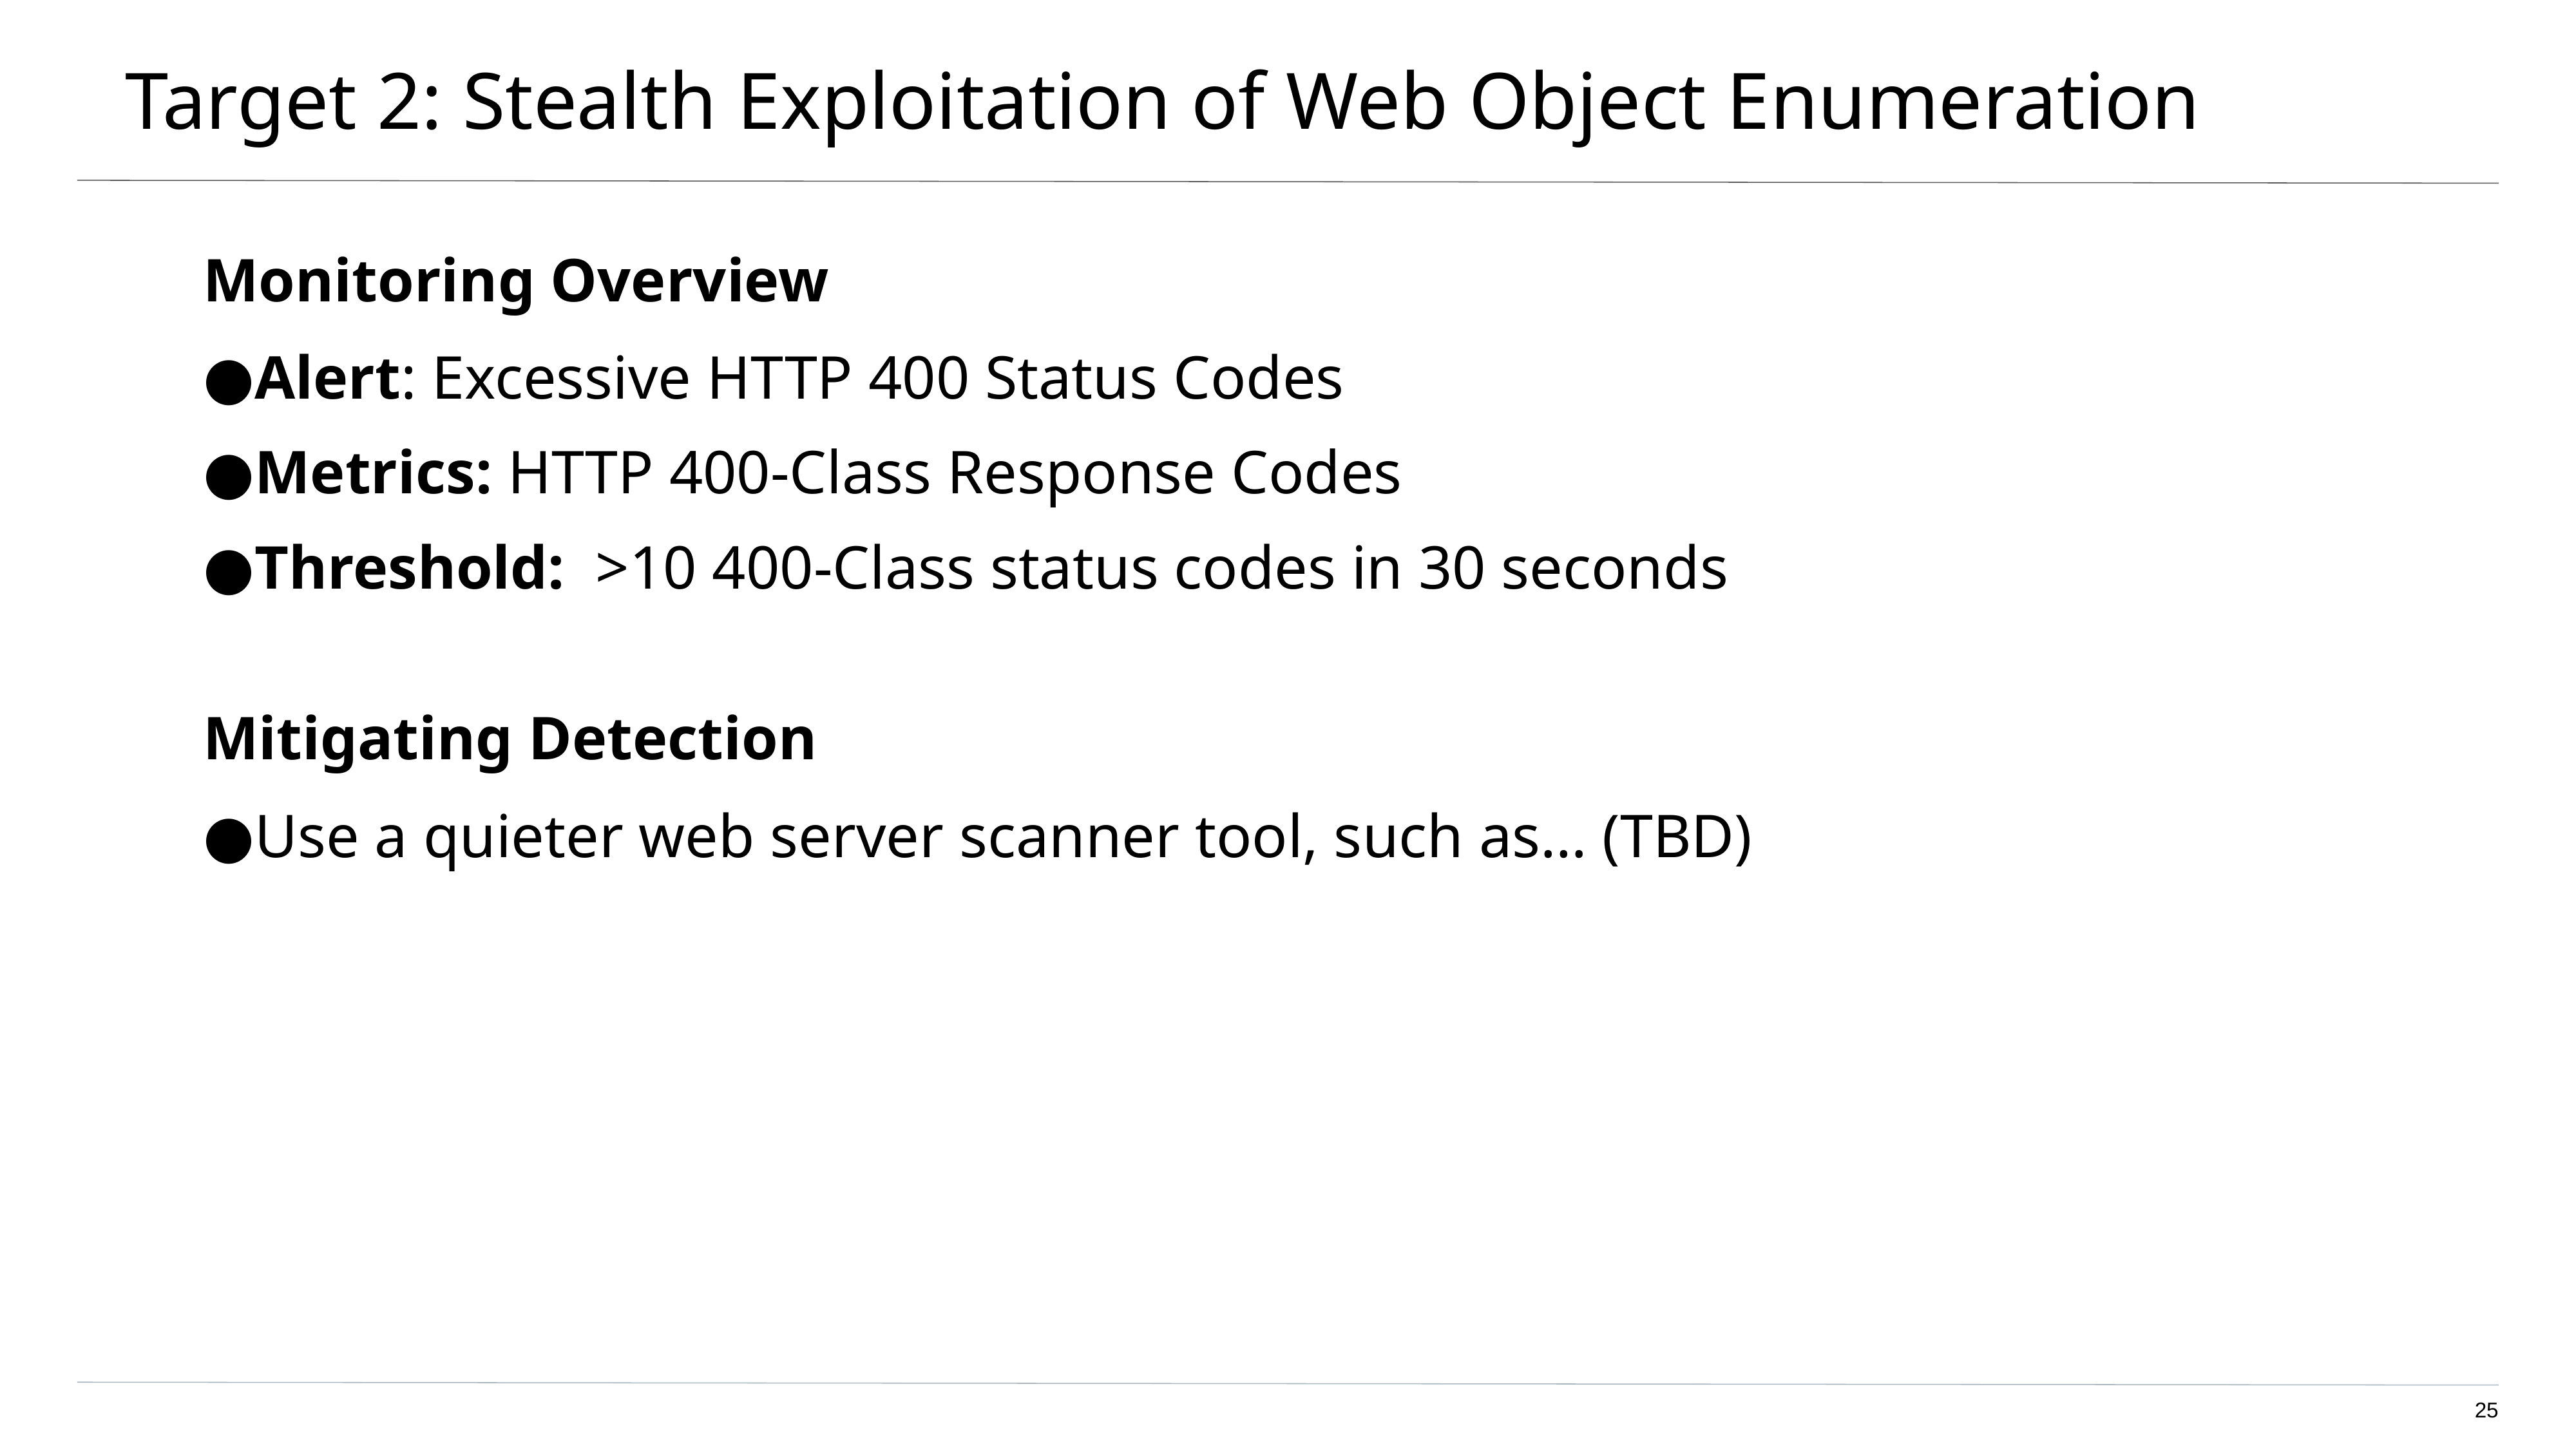

# Target 2: Stealth Exploitation of Web Object Enumeration
Monitoring Overview
Alert: Excessive HTTP 400 Status Codes
Metrics: HTTP 400-Class Response Codes
Threshold: >10 400-Class status codes in 30 seconds
Mitigating Detection
Use a quieter web server scanner tool, such as… (TBD)